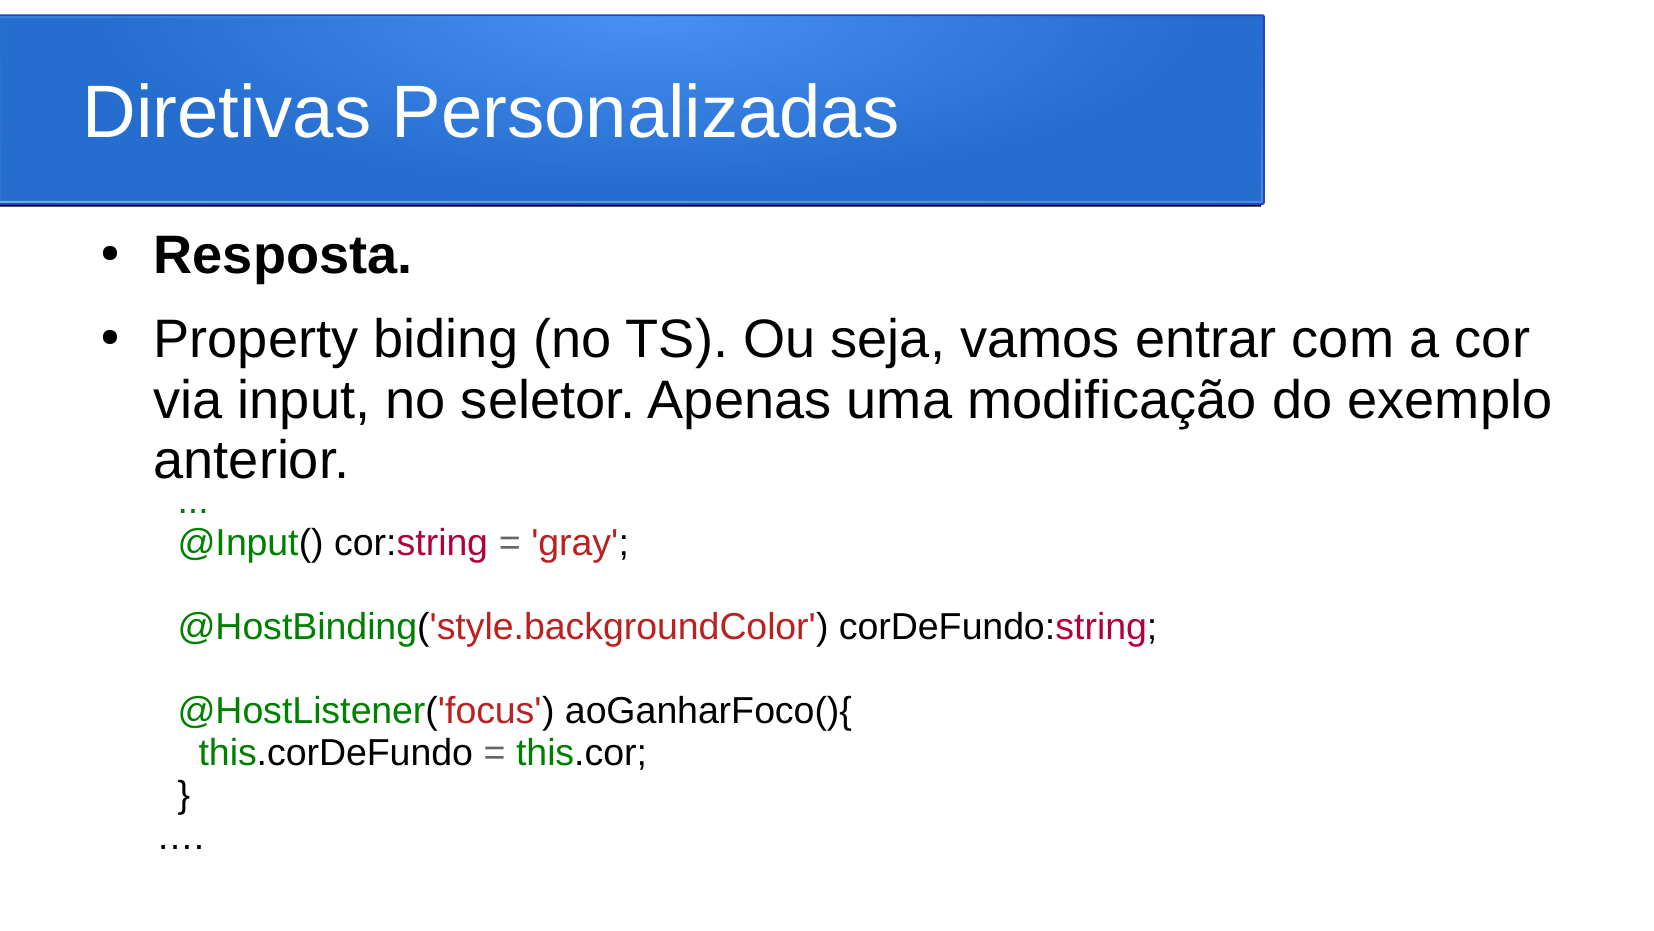

# Diretivas Personalizadas
Resposta.
Property biding (no TS). Ou seja, vamos entrar com a cor via input, no seletor. Apenas uma modificação do exemplo anterior.
 ...
 @Input() cor:string = 'gray';
 @HostBinding('style.backgroundColor') corDeFundo:string;
 @HostListener('focus') aoGanharFoco(){
 this.corDeFundo = this.cor;
 }
….